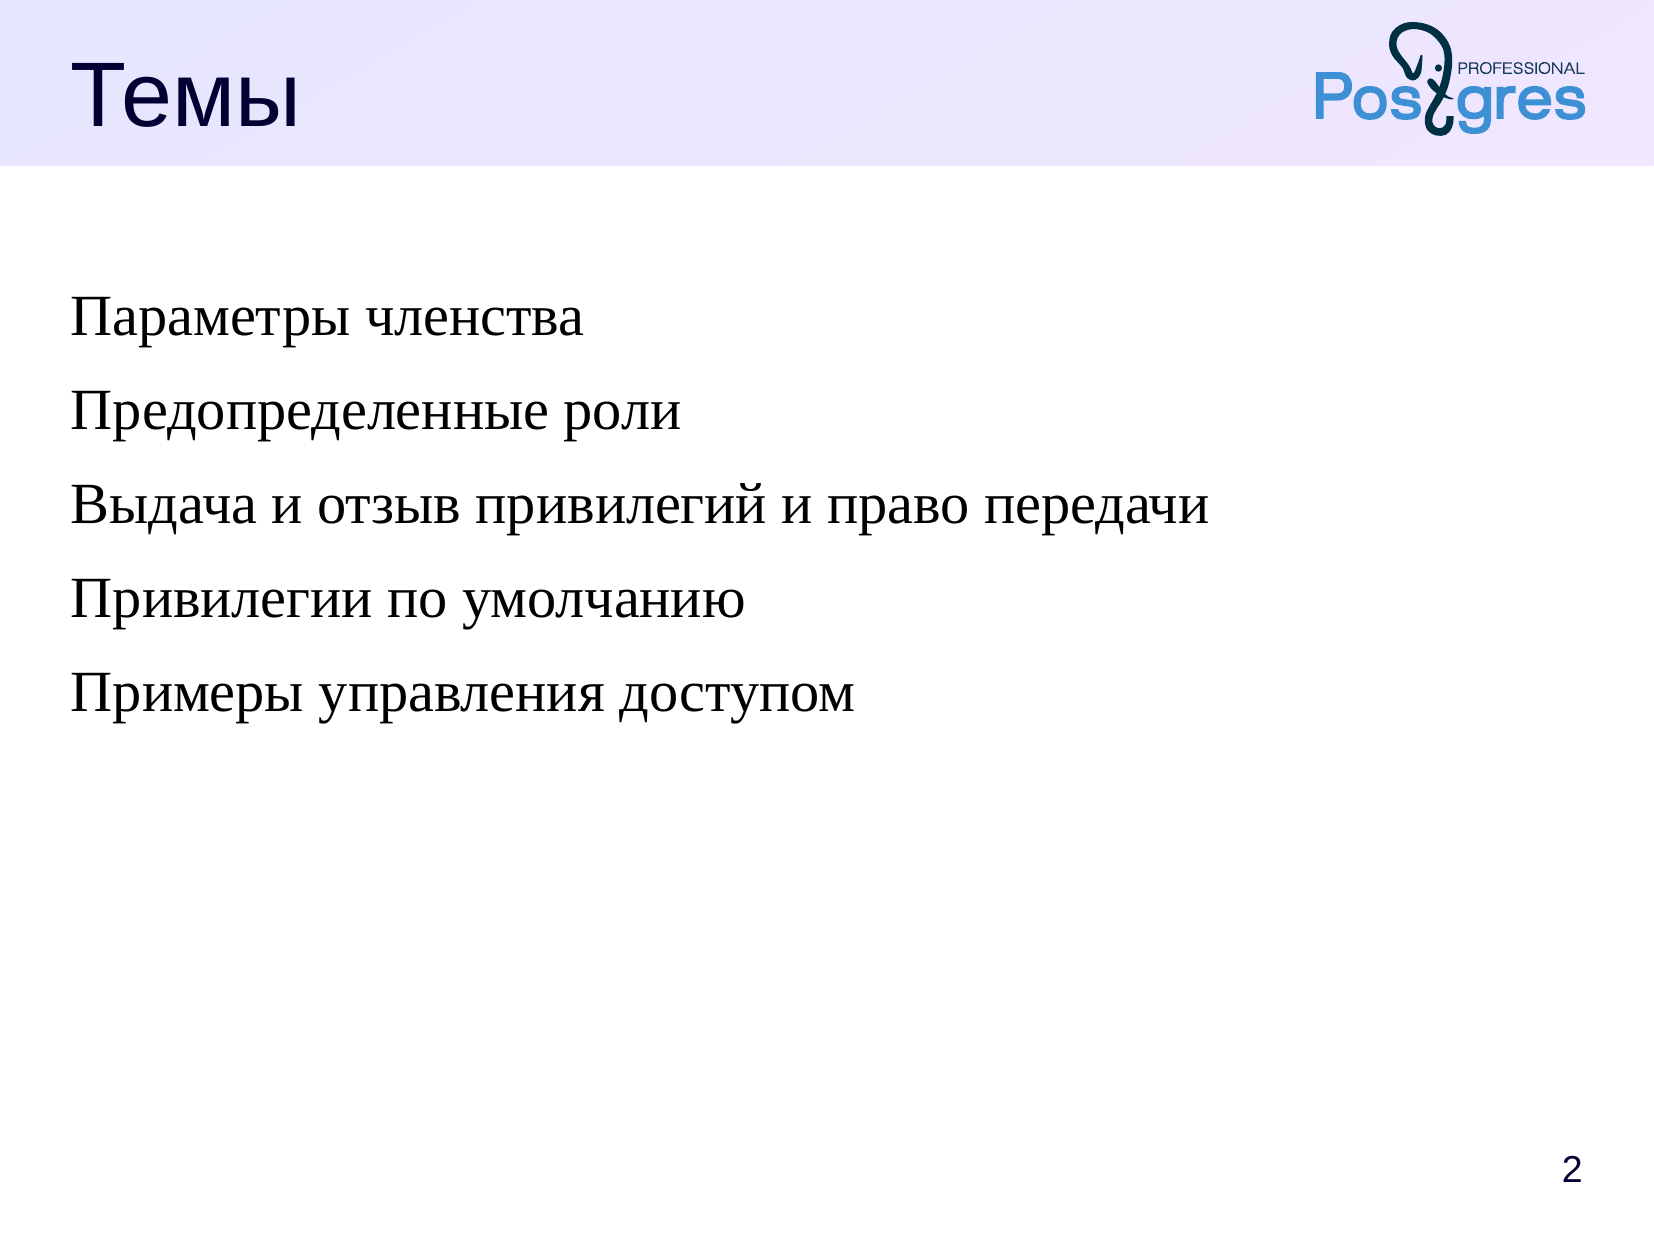

# Темы
Параметры членства
Предопределенные роли
Выдача и отзыв привилегий и право передачи
Привилегии по умолчанию
Примеры управления доступом